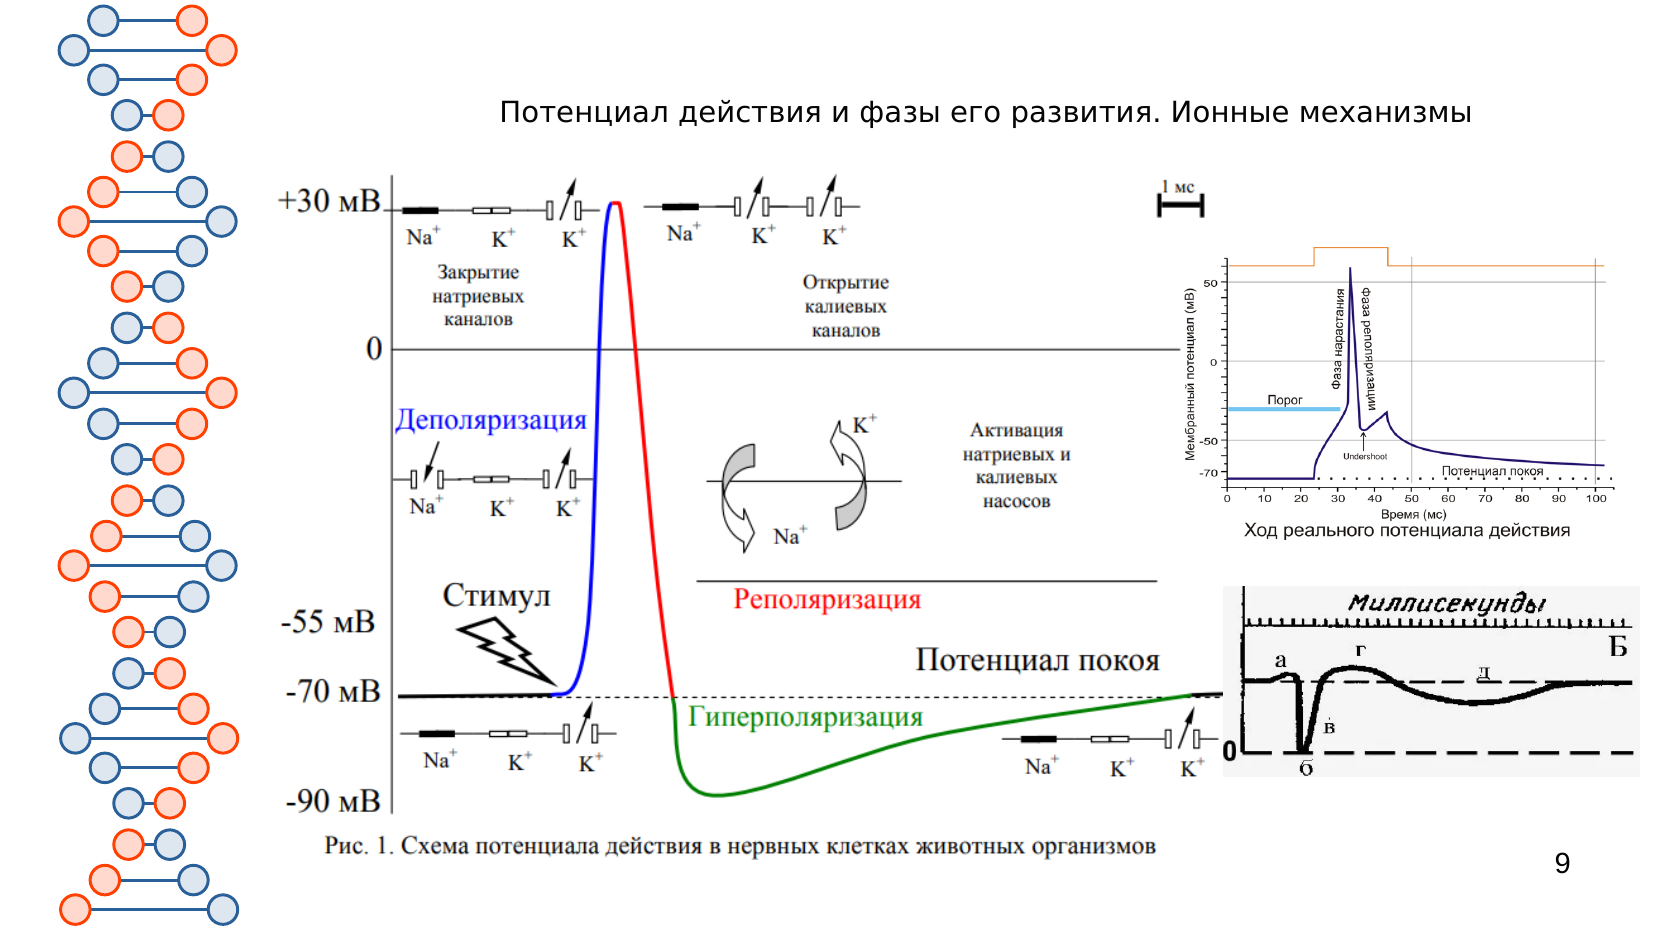

# Потенциал действия и фазы его развития. Ионные механизмы
9